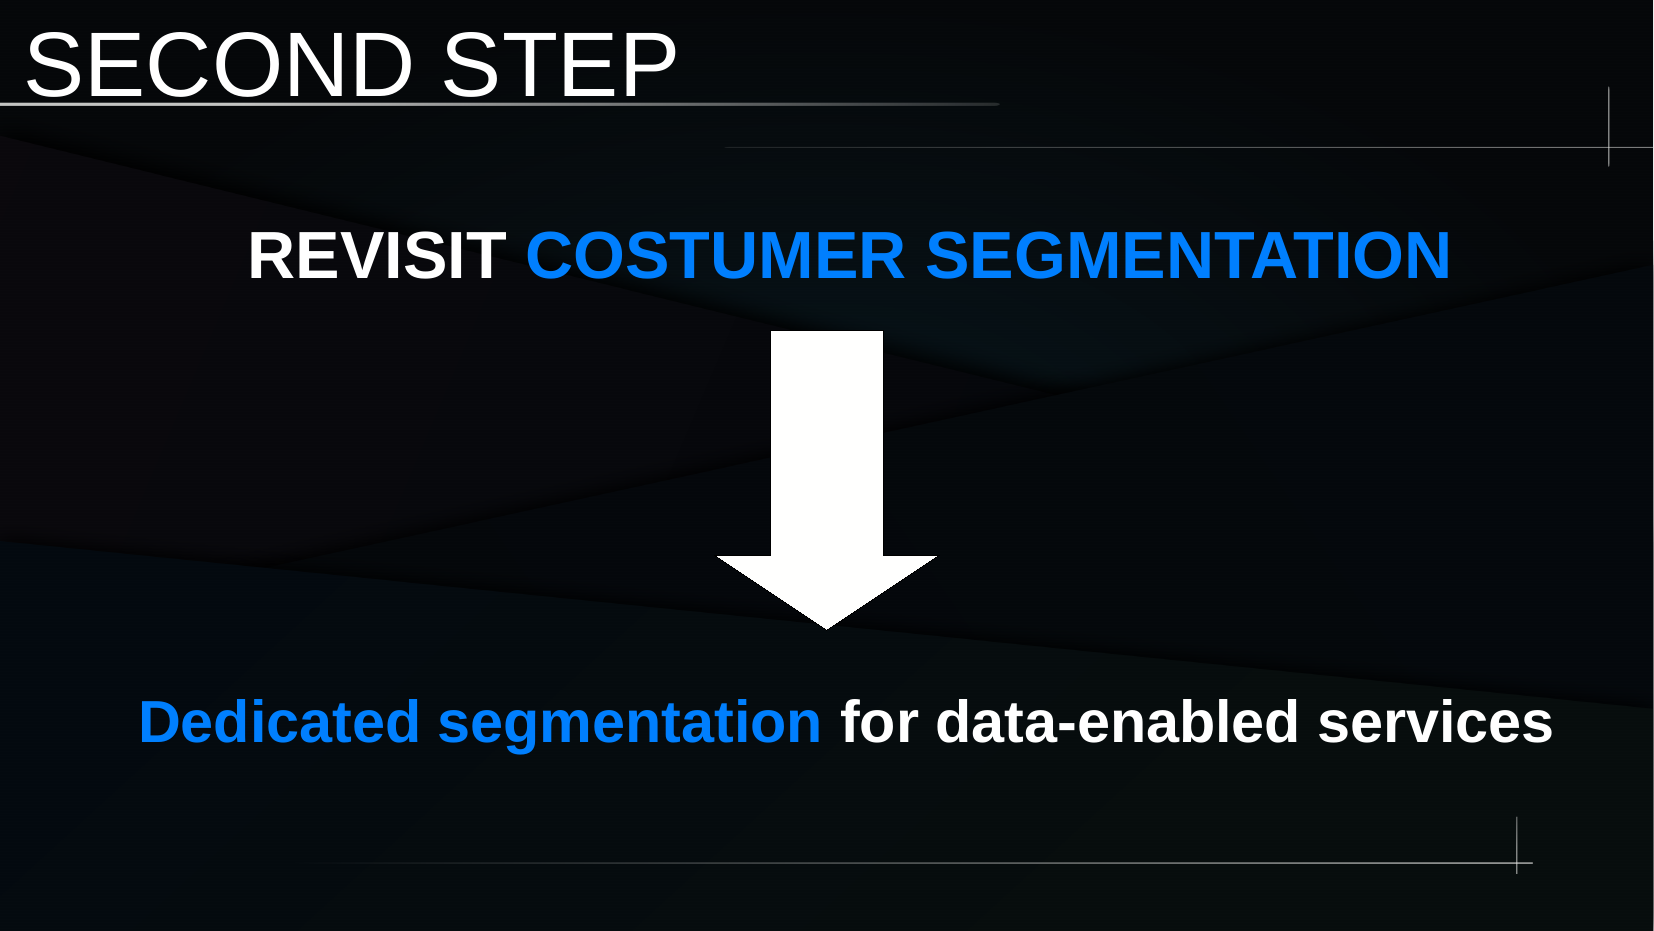

# SECOND STEP
REVISIT COSTUMER SEGMENTATION
Dedicated segmentation for data-enabled services